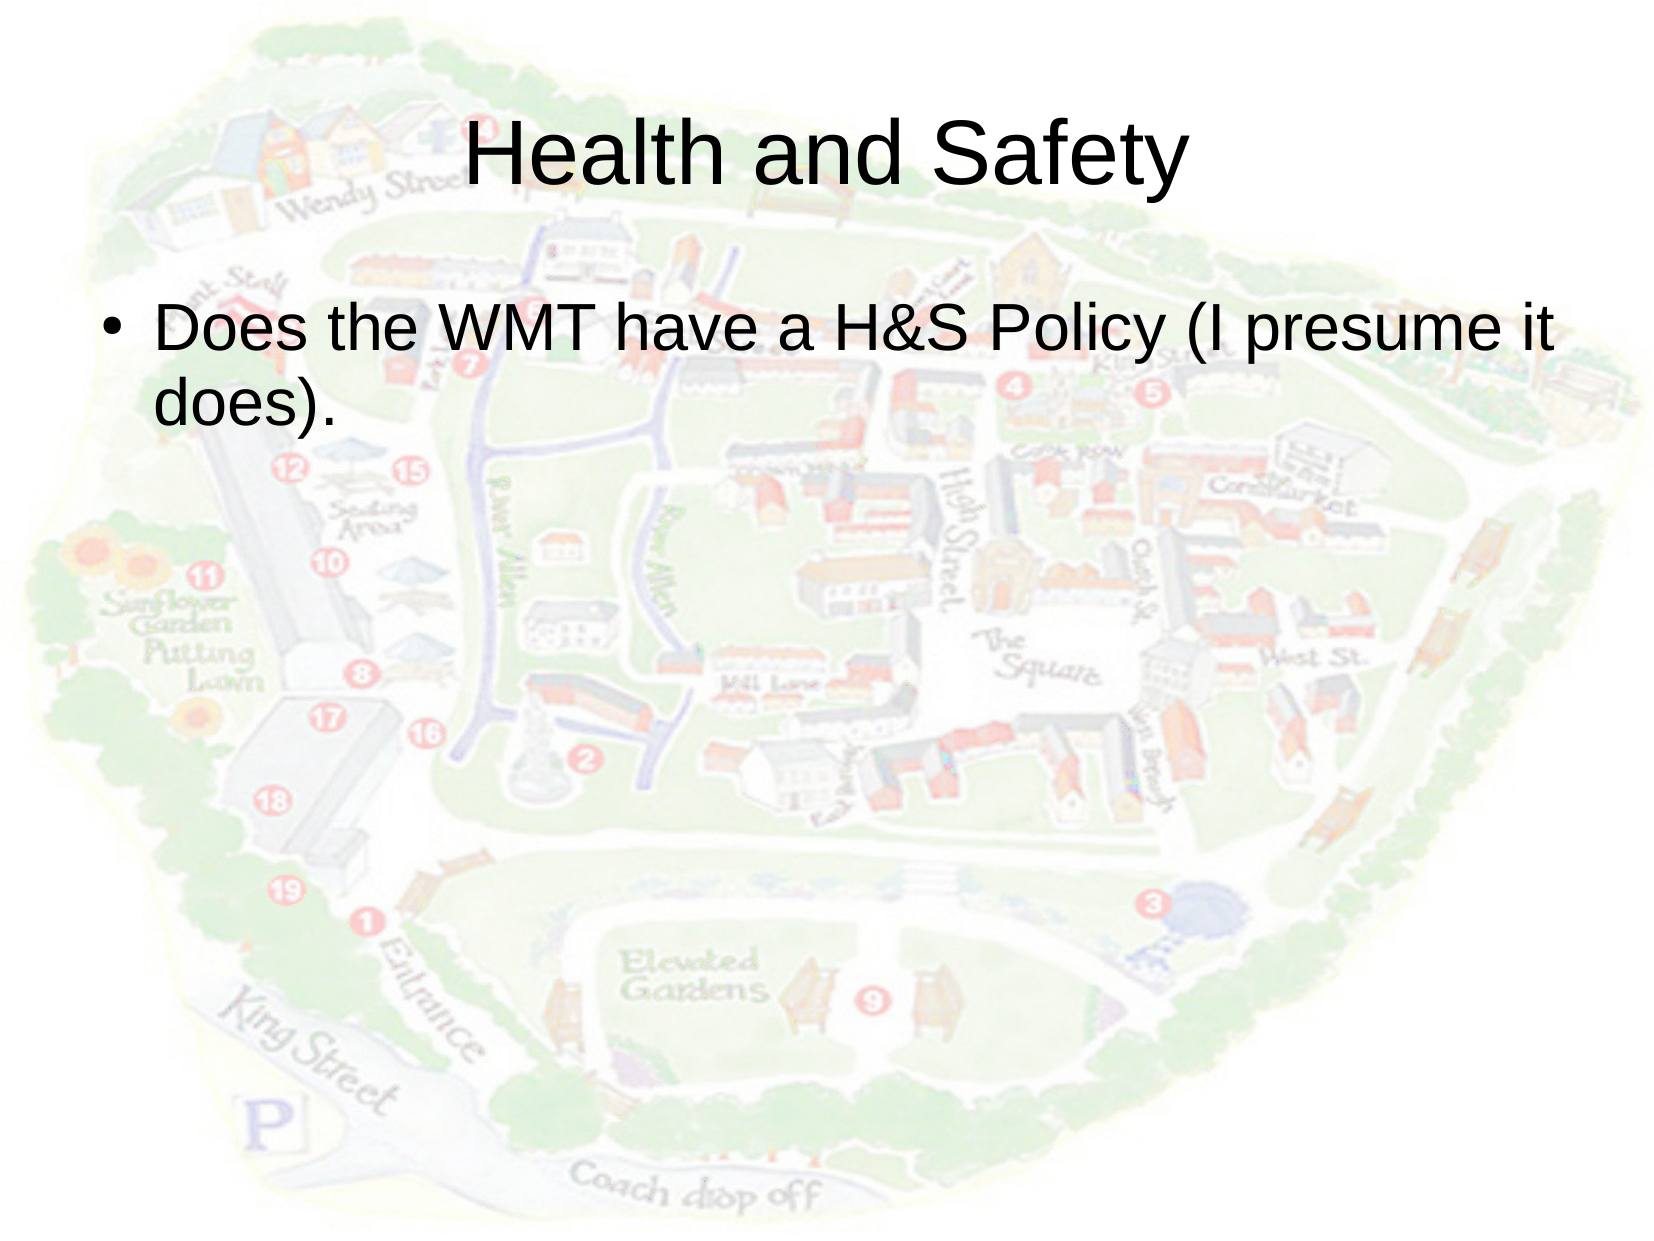

# Health and Safety
Does the WMT have a H&S Policy (I presume it does).